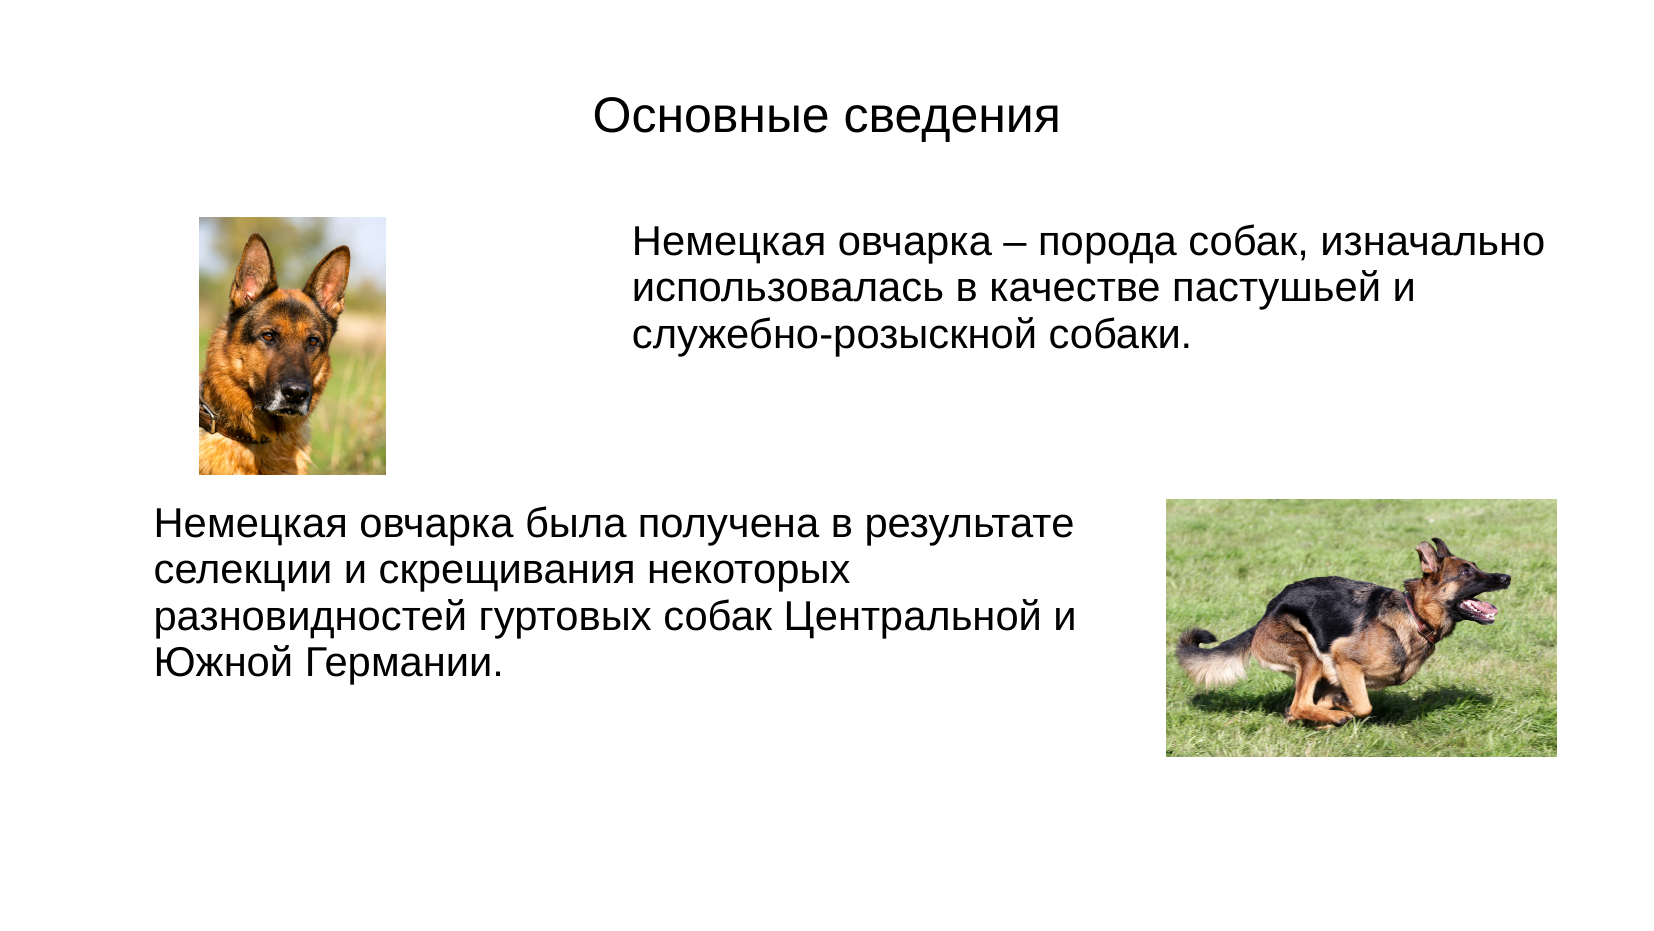

# Основные сведения
Немецкая овчарка – порода собак, изначально использовалась в качестве пастушьей и служебно-розыскной собаки.
Немецкая овчарка была получена в результате селекции и скрещивания некоторых разновидностей гуртовых собак Центральной и Южной Германии.